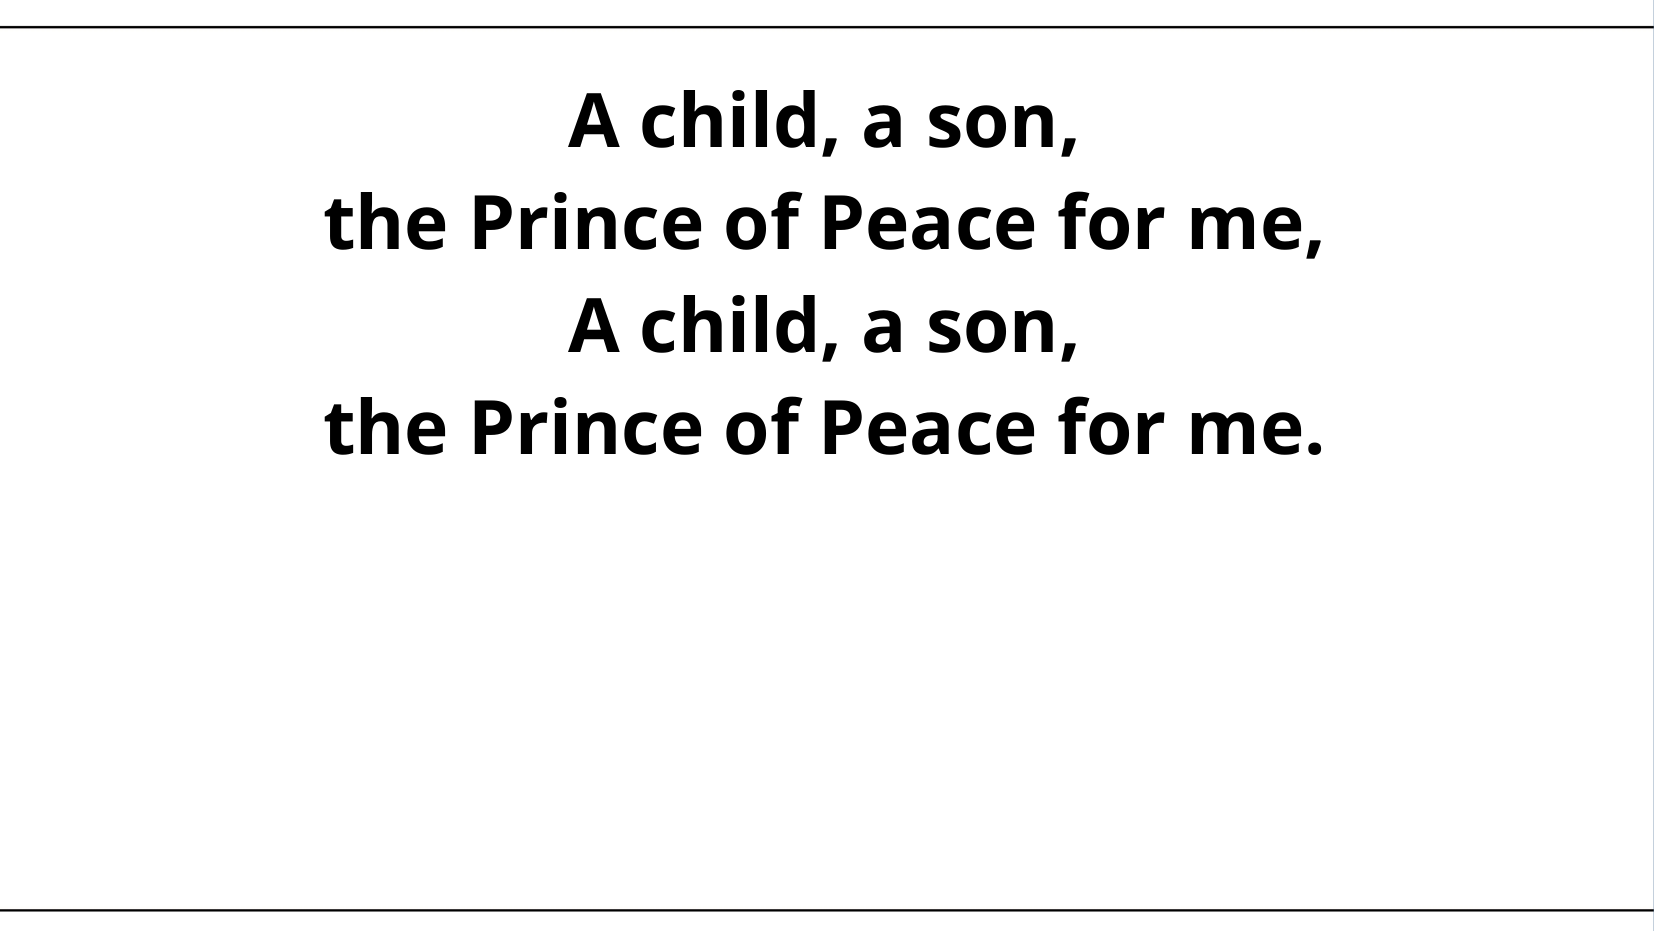

A child, a son,
the Prince of Peace for me,
A child, a son,
the Prince of Peace for me.